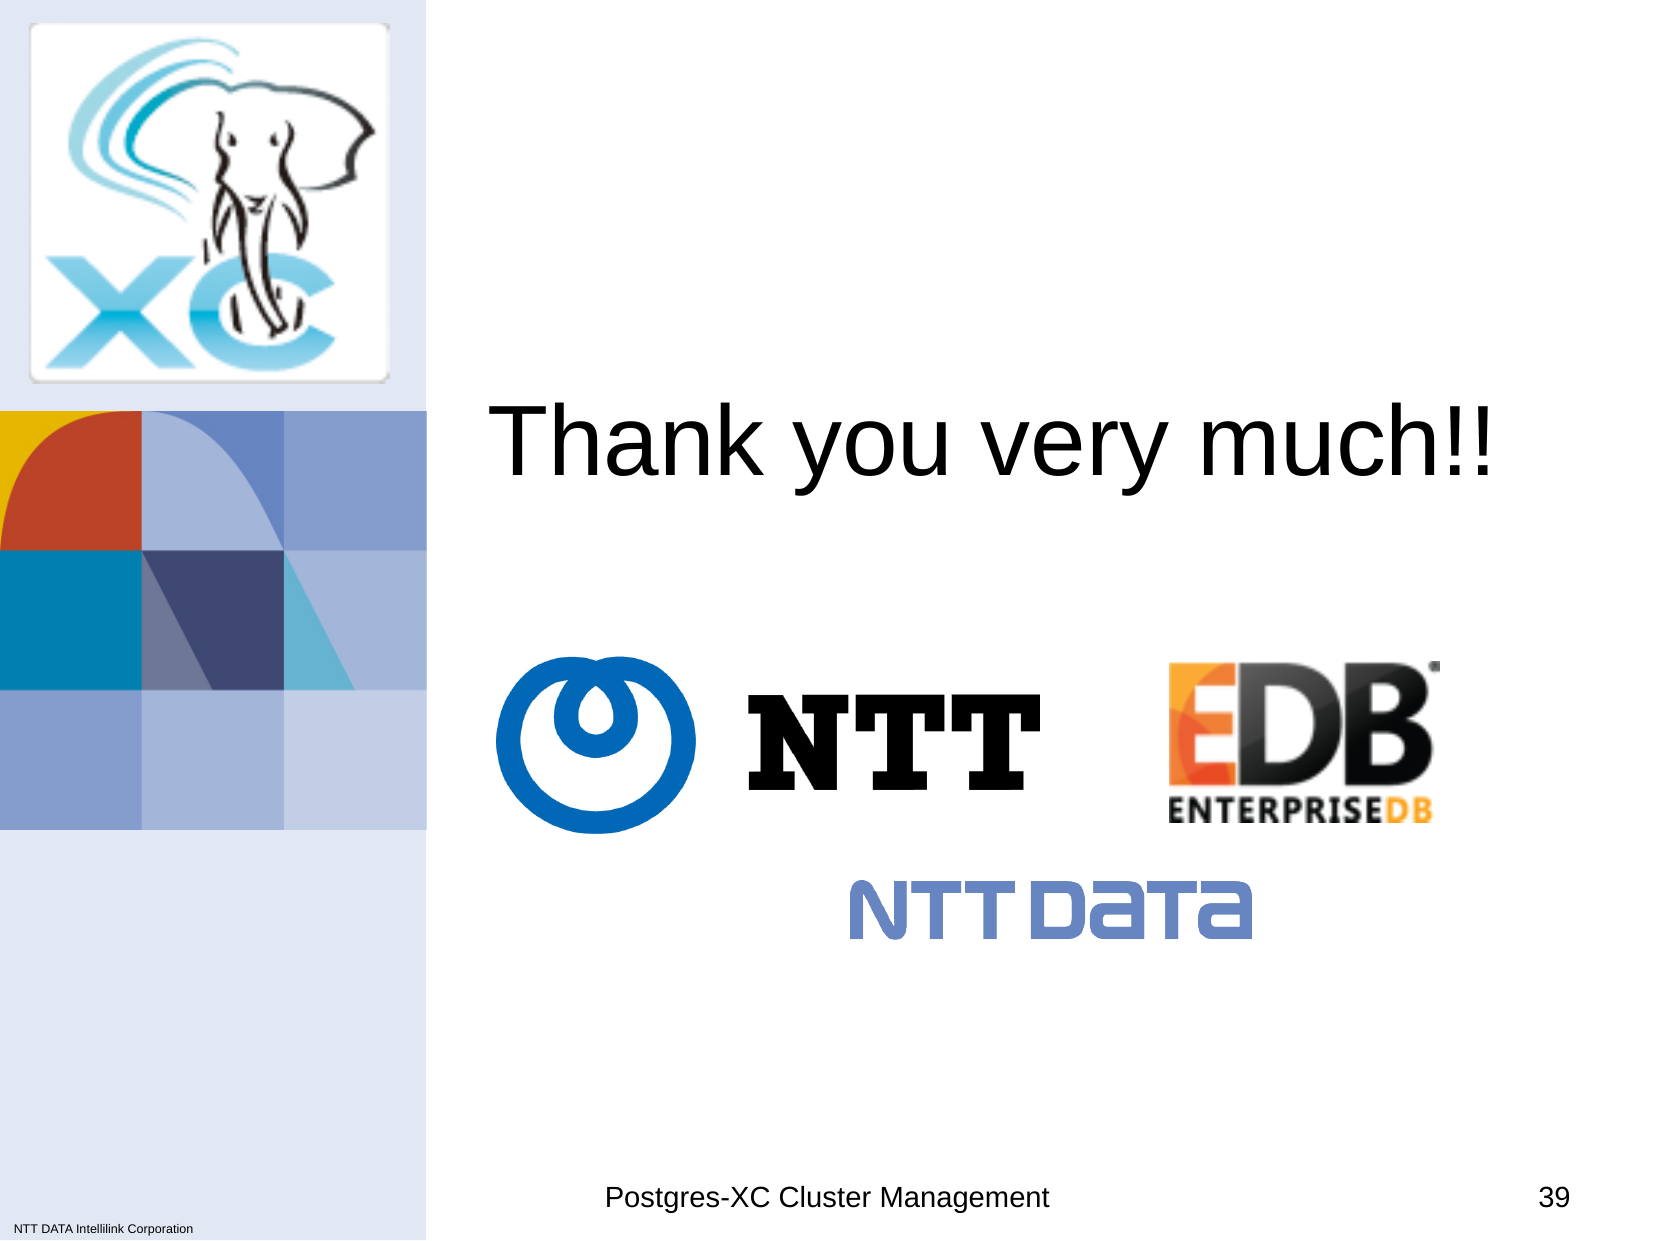

#
Thank you very much!!
Sept. 18th, 2013
Postgres-XC Cluster Management
39